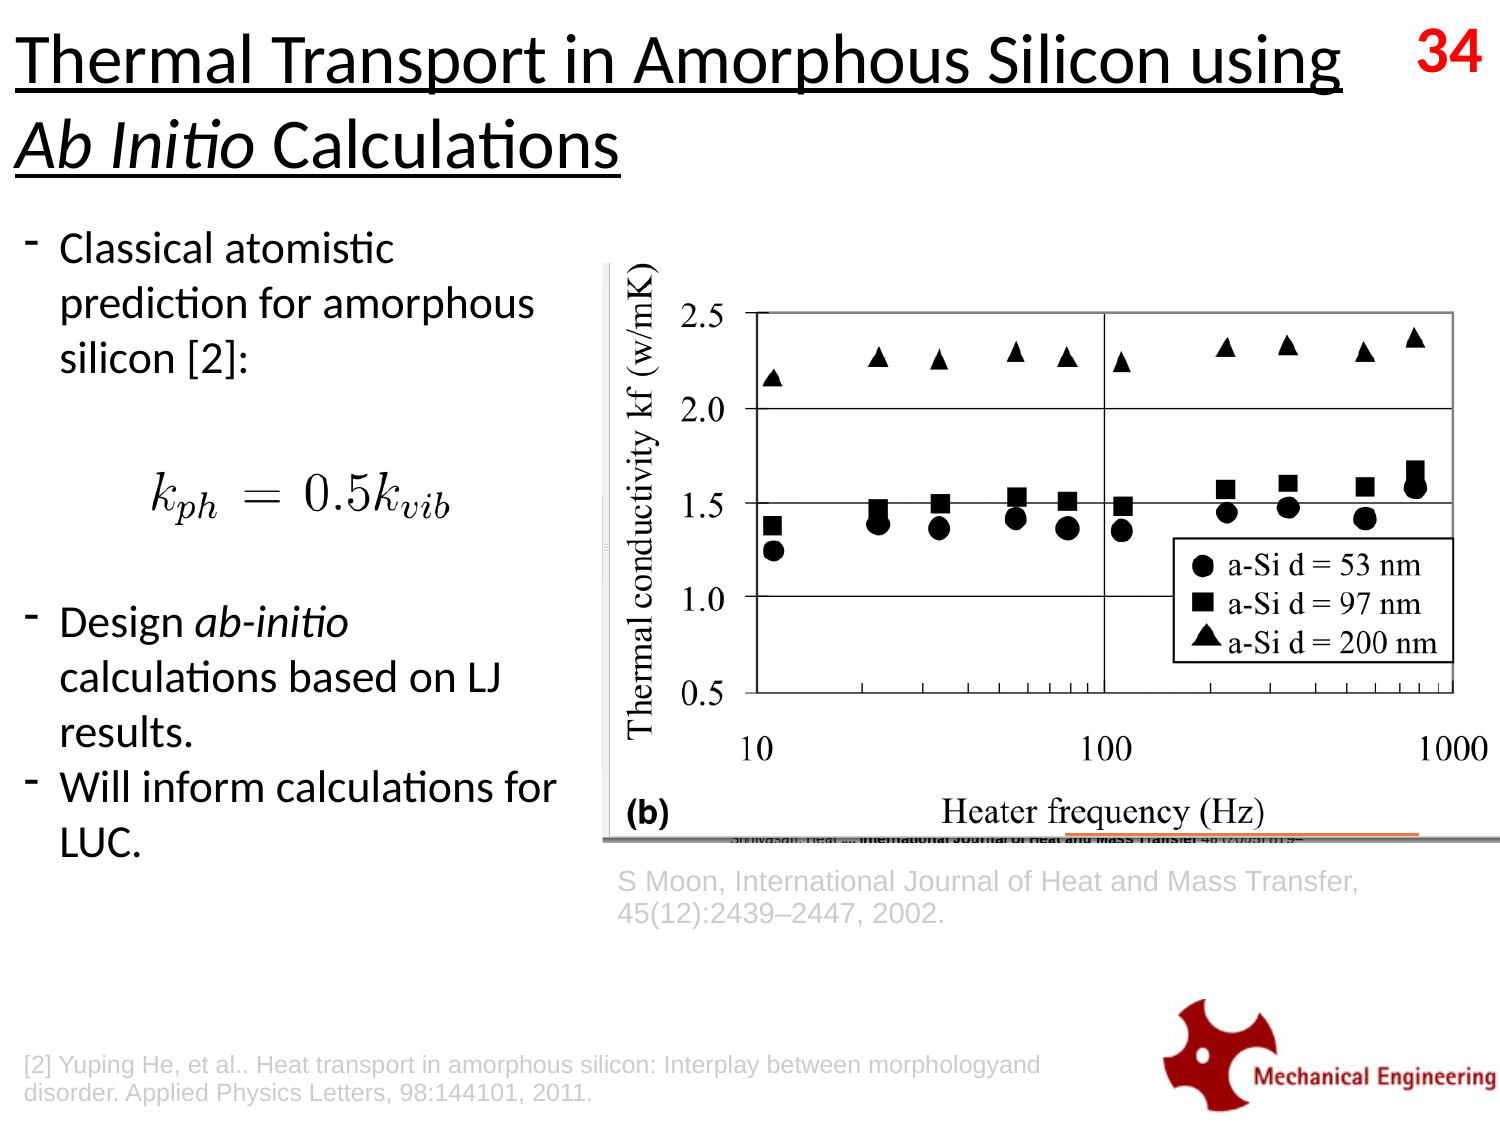

34
# Thermal Transport in Amorphous Silicon using Ab Initio Calculations
Classical atomistic prediction for amorphous silicon [2]:
Design ab-initio calculations based on LJ results.
Will inform calculations for LUC.
S Moon, International Journal of Heat and Mass Transfer, 45(12):2439–2447, 2002.
[2] Yuping He, et al.. Heat transport in amorphous silicon: Interplay between morphologyand disorder. Applied Physics Letters, 98:144101, 2011.